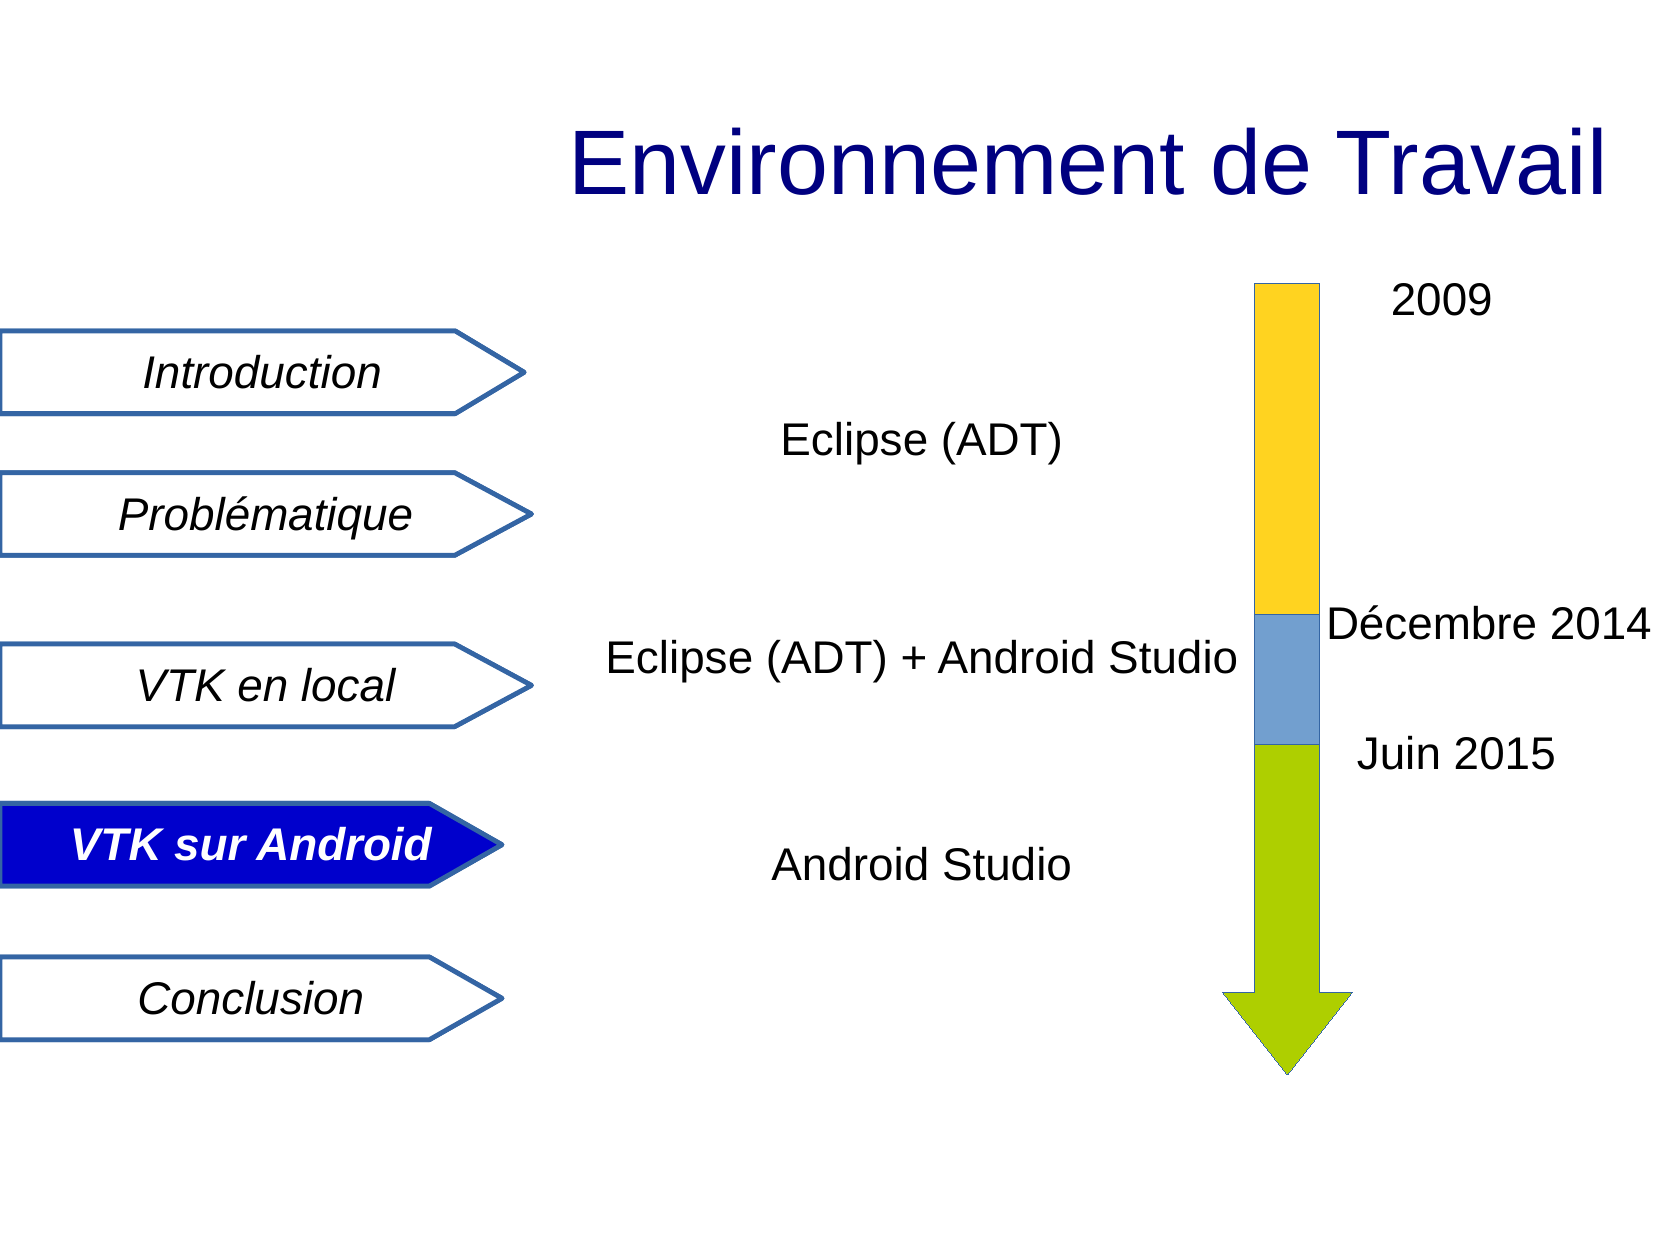

# Environnement de Travail
2009
Introduction
Introduction
Eclipse (ADT)
Problématique
Problématique
Décembre 2014
Eclipse (ADT) + Android Studio
VTK en local
VTK en local
Juin 2015
VTK sur Android
VTK sur Android
Android Studio
Conclusion
Conclusion